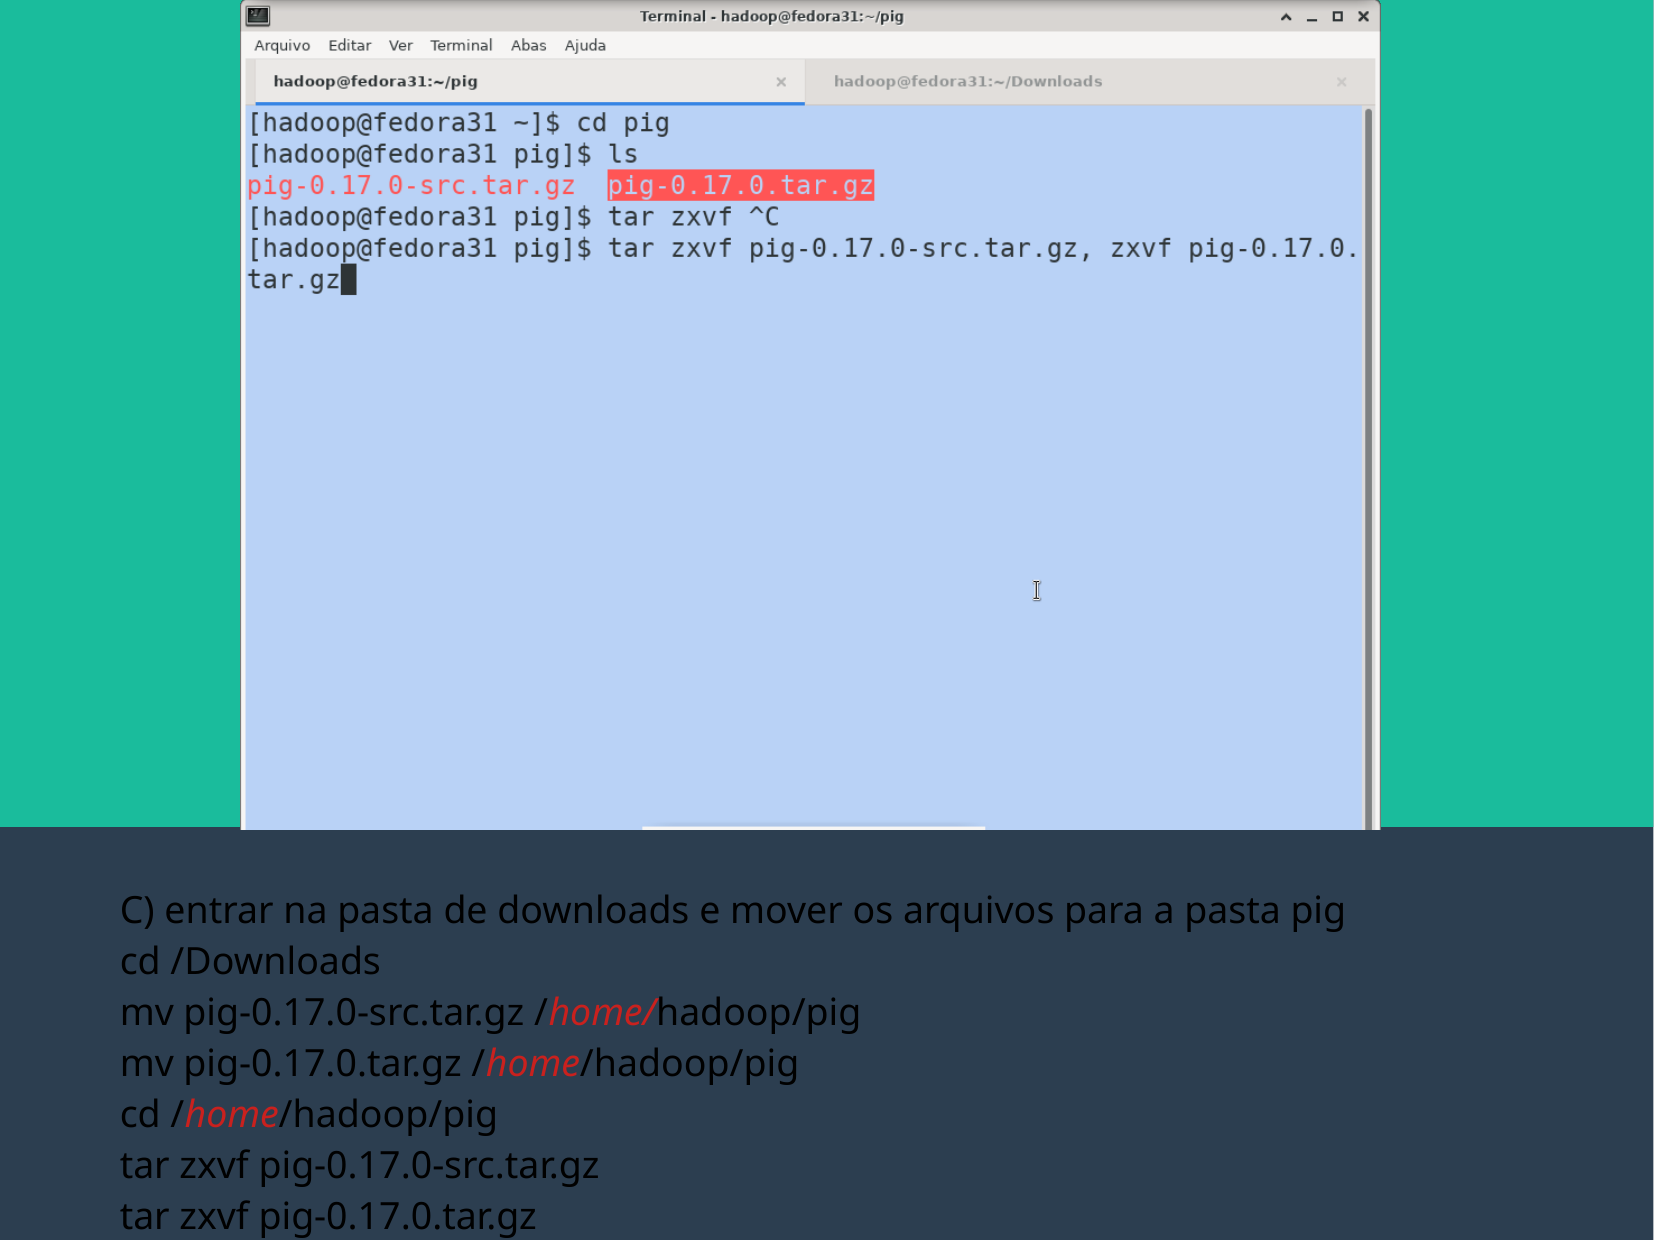

C) entrar na pasta de downloads e mover os arquivos para a pasta pig
cd /Downloads
mv pig-0.17.0-src.tar.gz /home/hadoop/pig
mv pig-0.17.0.tar.gz /home/hadoop/pig
cd /home/hadoop/pig
tar zxvf pig-0.17.0-src.tar.gz
tar zxvf pig-0.17.0.tar.gz